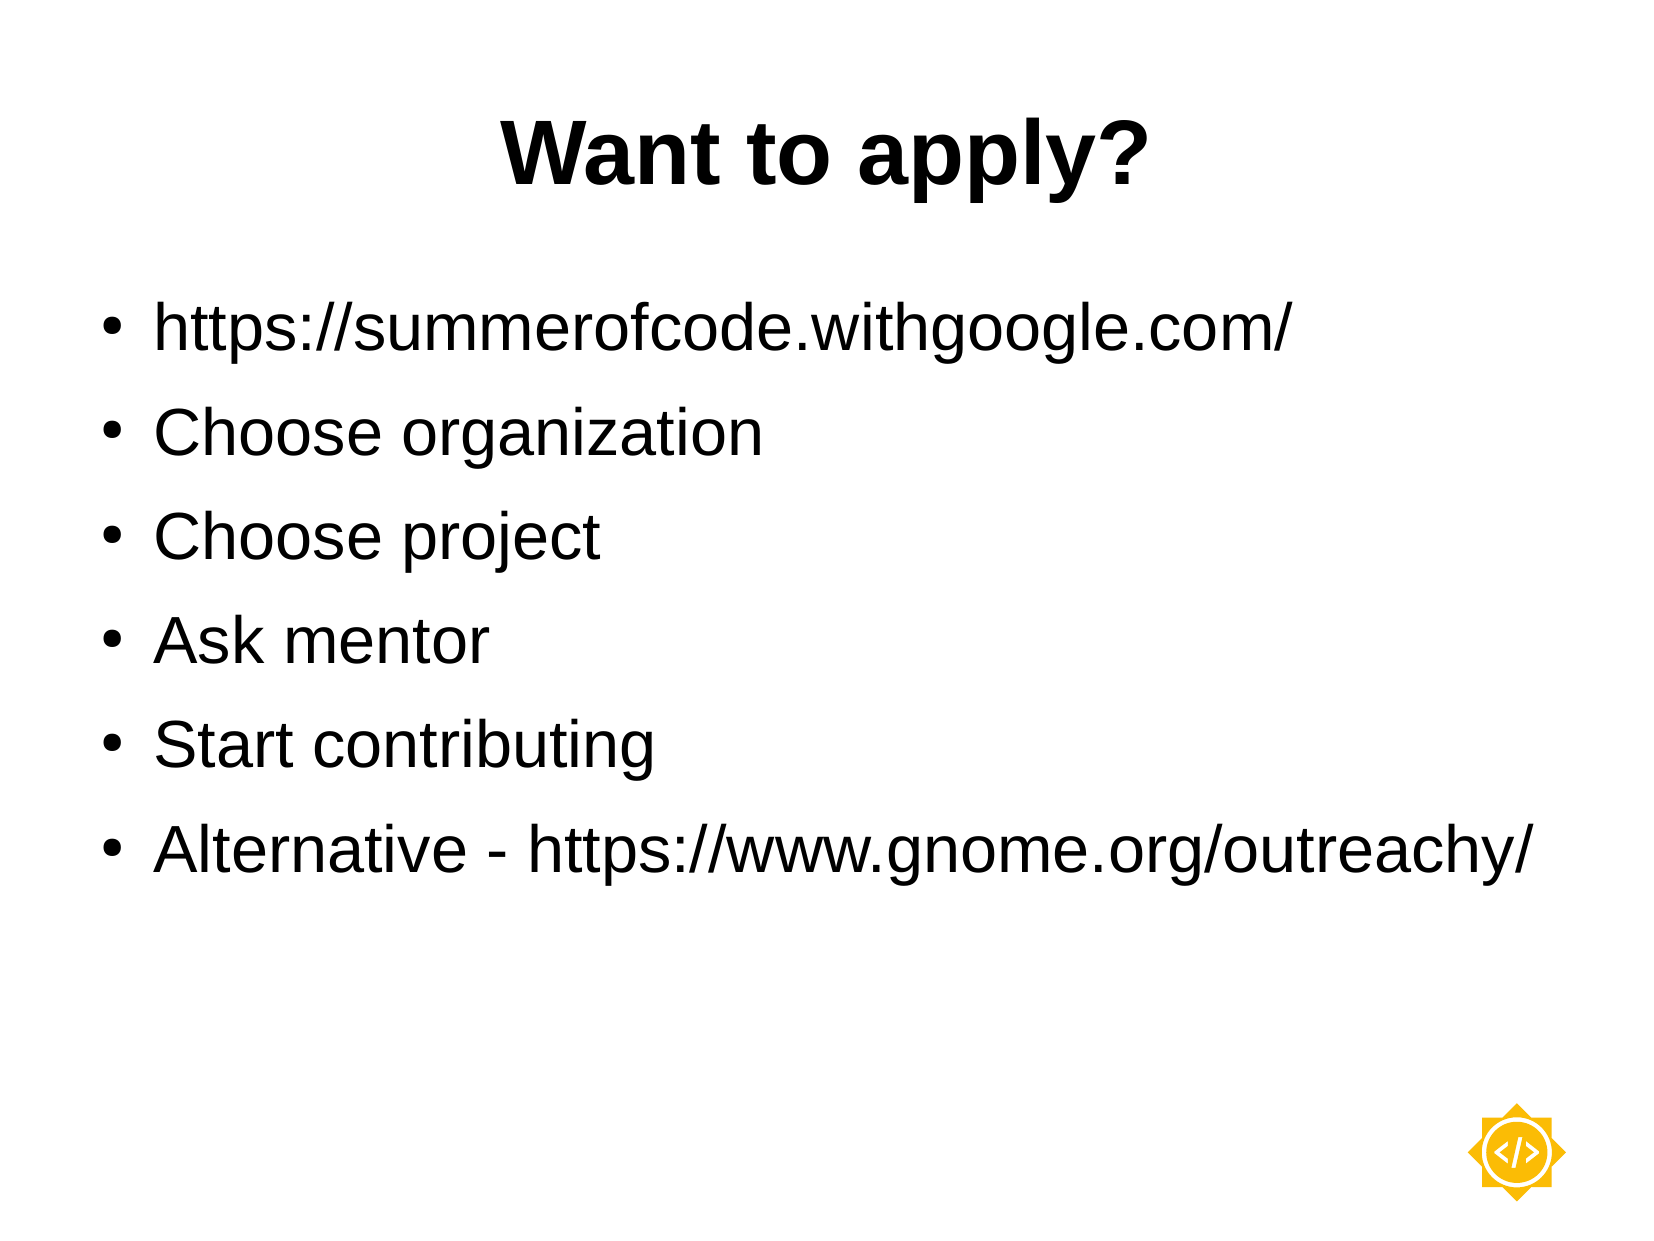

# Want to apply?
https://summerofcode.withgoogle.com/
Choose organization
Choose project
Ask mentor
Start contributing
Alternative - https://www.gnome.org/outreachy/